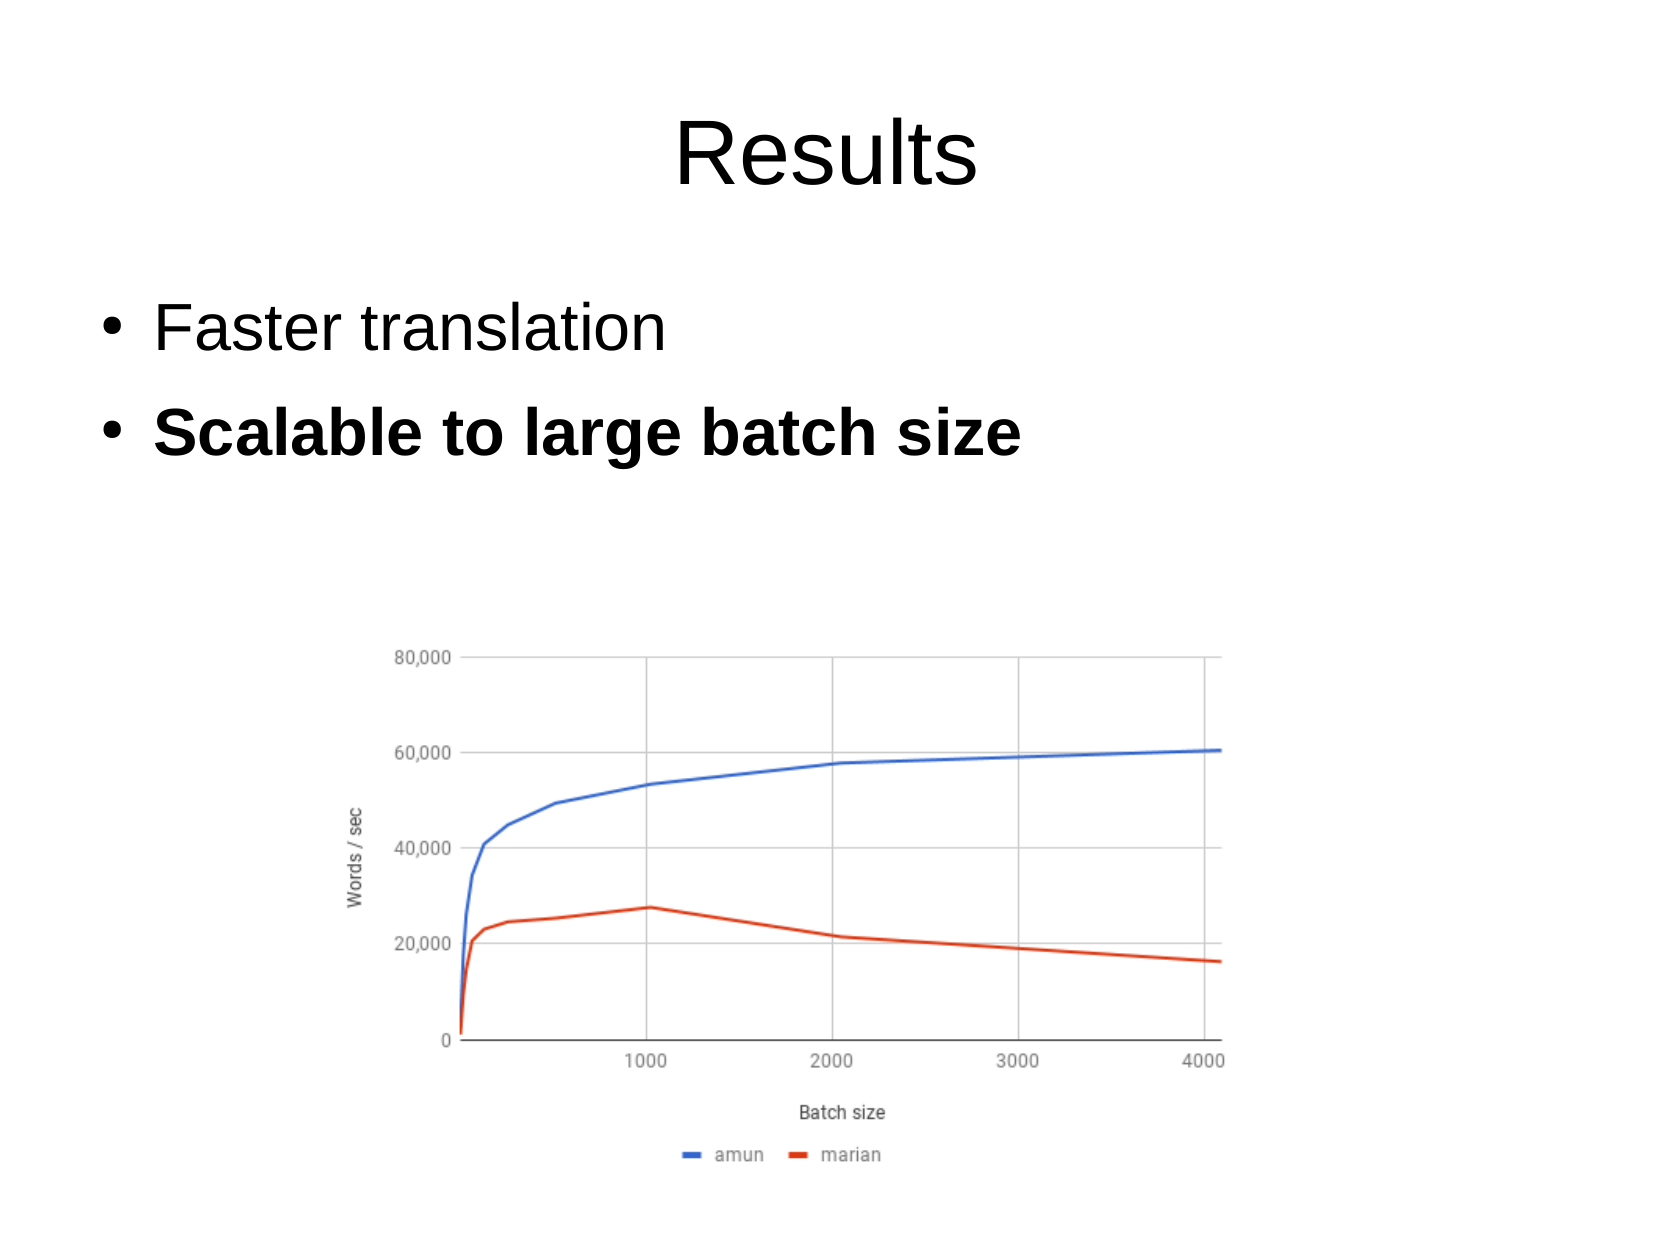

# Results
Faster translation
Scalable to large batch size